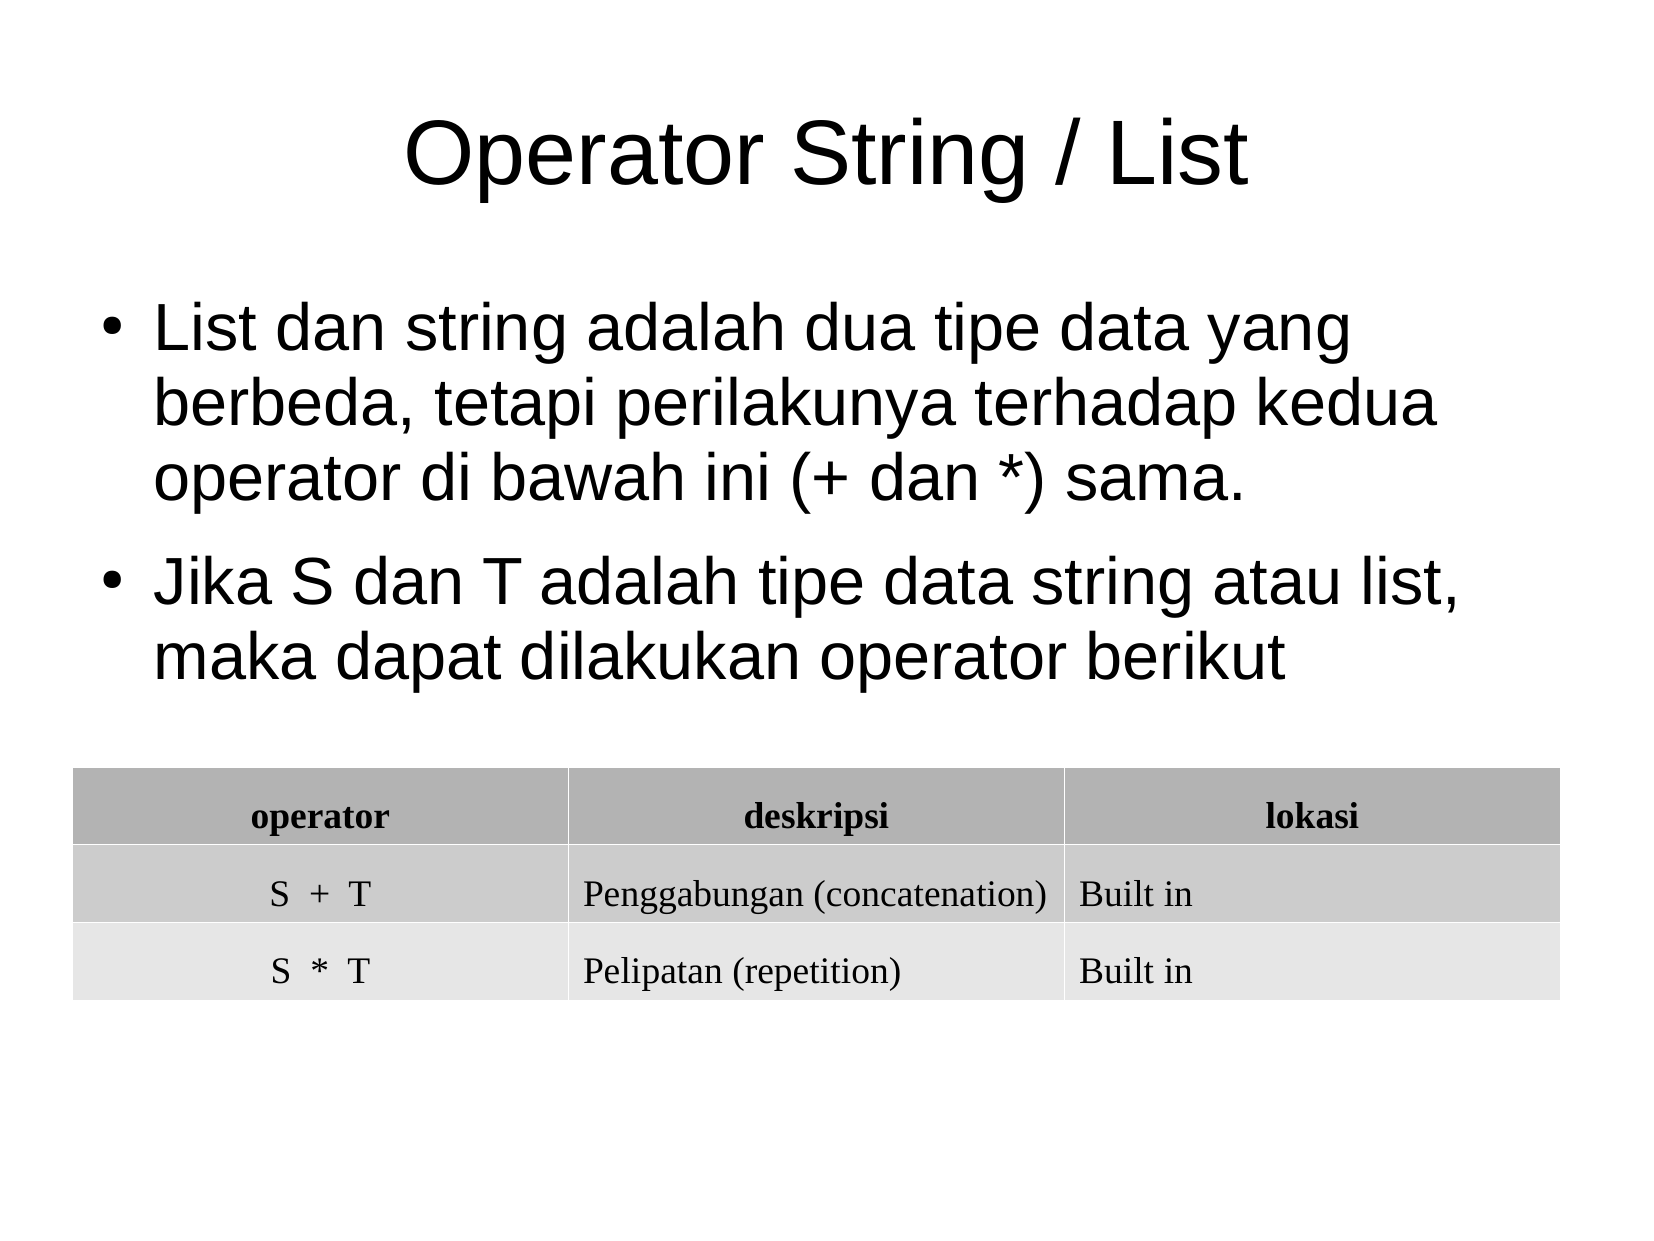

# Operator String / List
List dan string adalah dua tipe data yang berbeda, tetapi perilakunya terhadap kedua operator di bawah ini (+ dan *) sama.
Jika S dan T adalah tipe data string atau list, maka dapat dilakukan operator berikut
| operator | deskripsi | lokasi |
| --- | --- | --- |
| S + T | Penggabungan (concatenation) | Built in |
| S \* T | Pelipatan (repetition) | Built in |